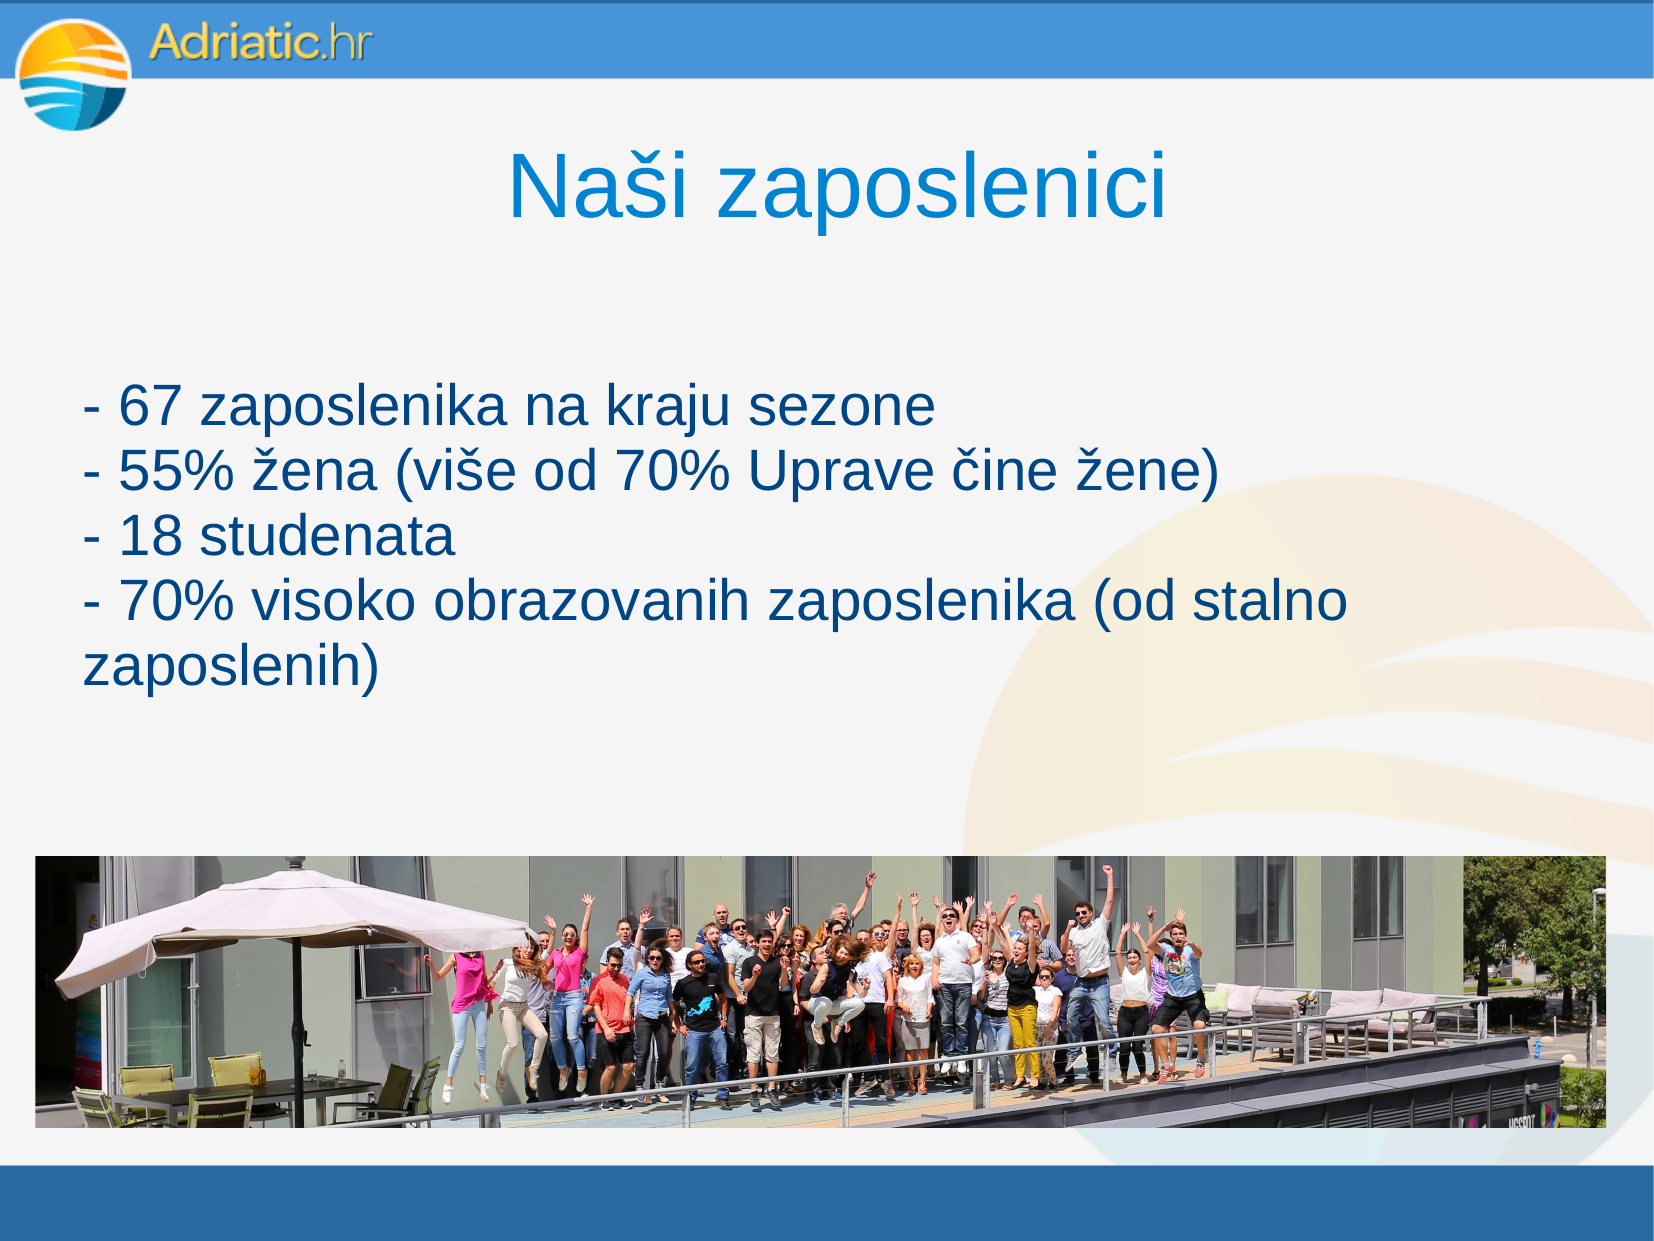

# Naši zaposlenici
- 67 zaposlenika na kraju sezone
- 55% žena (više od 70% Uprave čine žene)
- 18 studenata
- 70% visoko obrazovanih zaposlenika (od stalno zaposlenih)